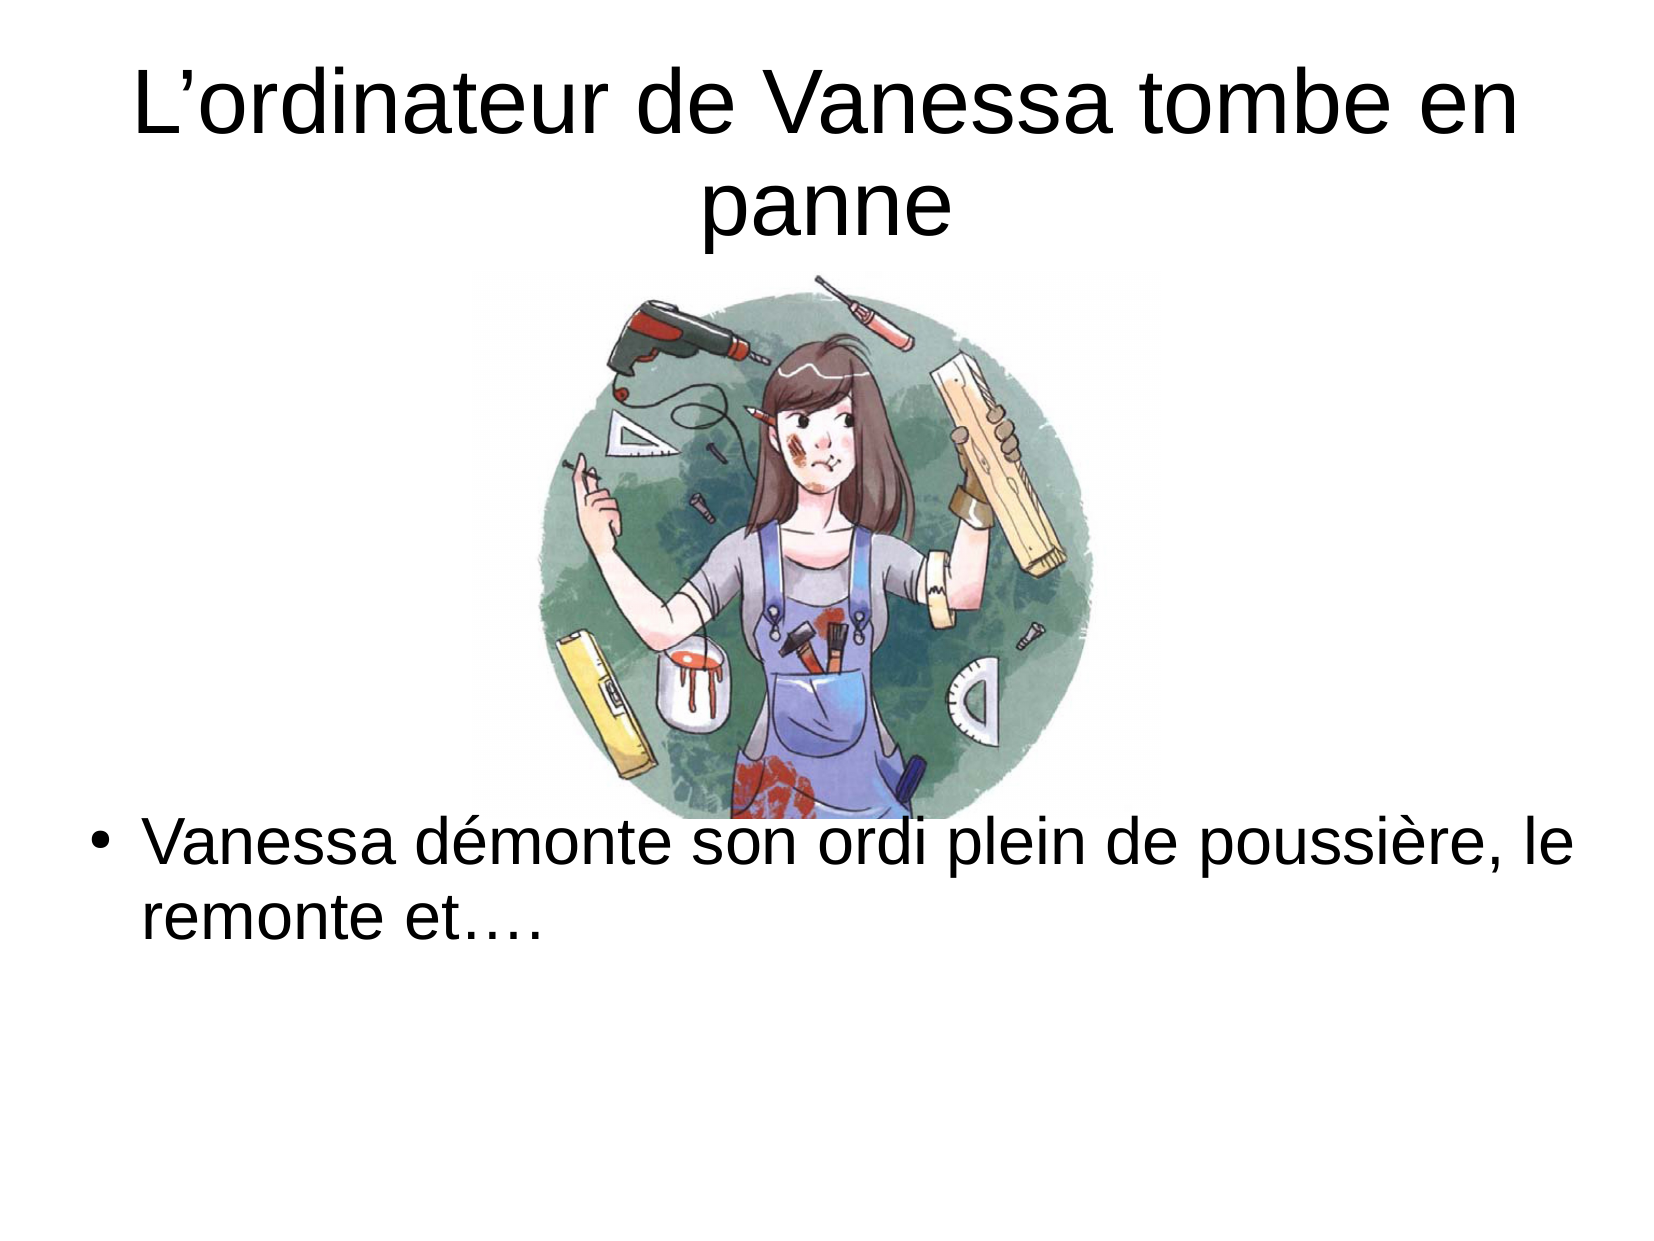

# L’ordinateur de Vanessa tombe en panne
Vanessa démonte son ordi plein de poussière, le remonte et….